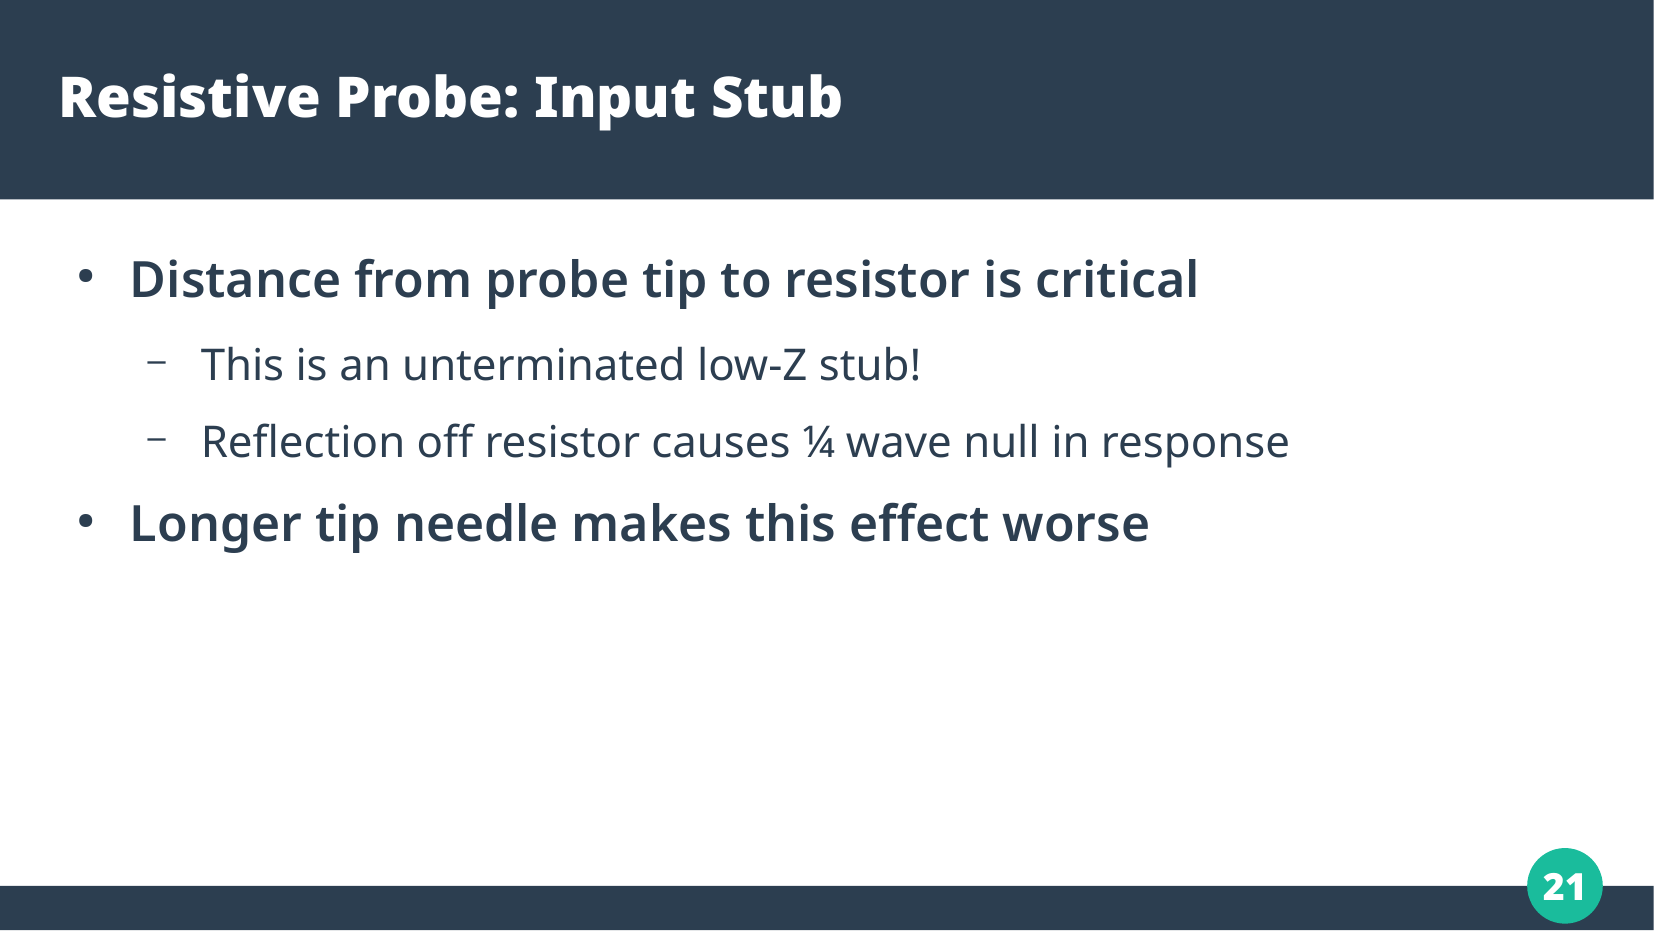

# Resistive Probe: Input Stub
Distance from probe tip to resistor is critical
This is an unterminated low-Z stub!
Reflection off resistor causes ¼ wave null in response
Longer tip needle makes this effect worse